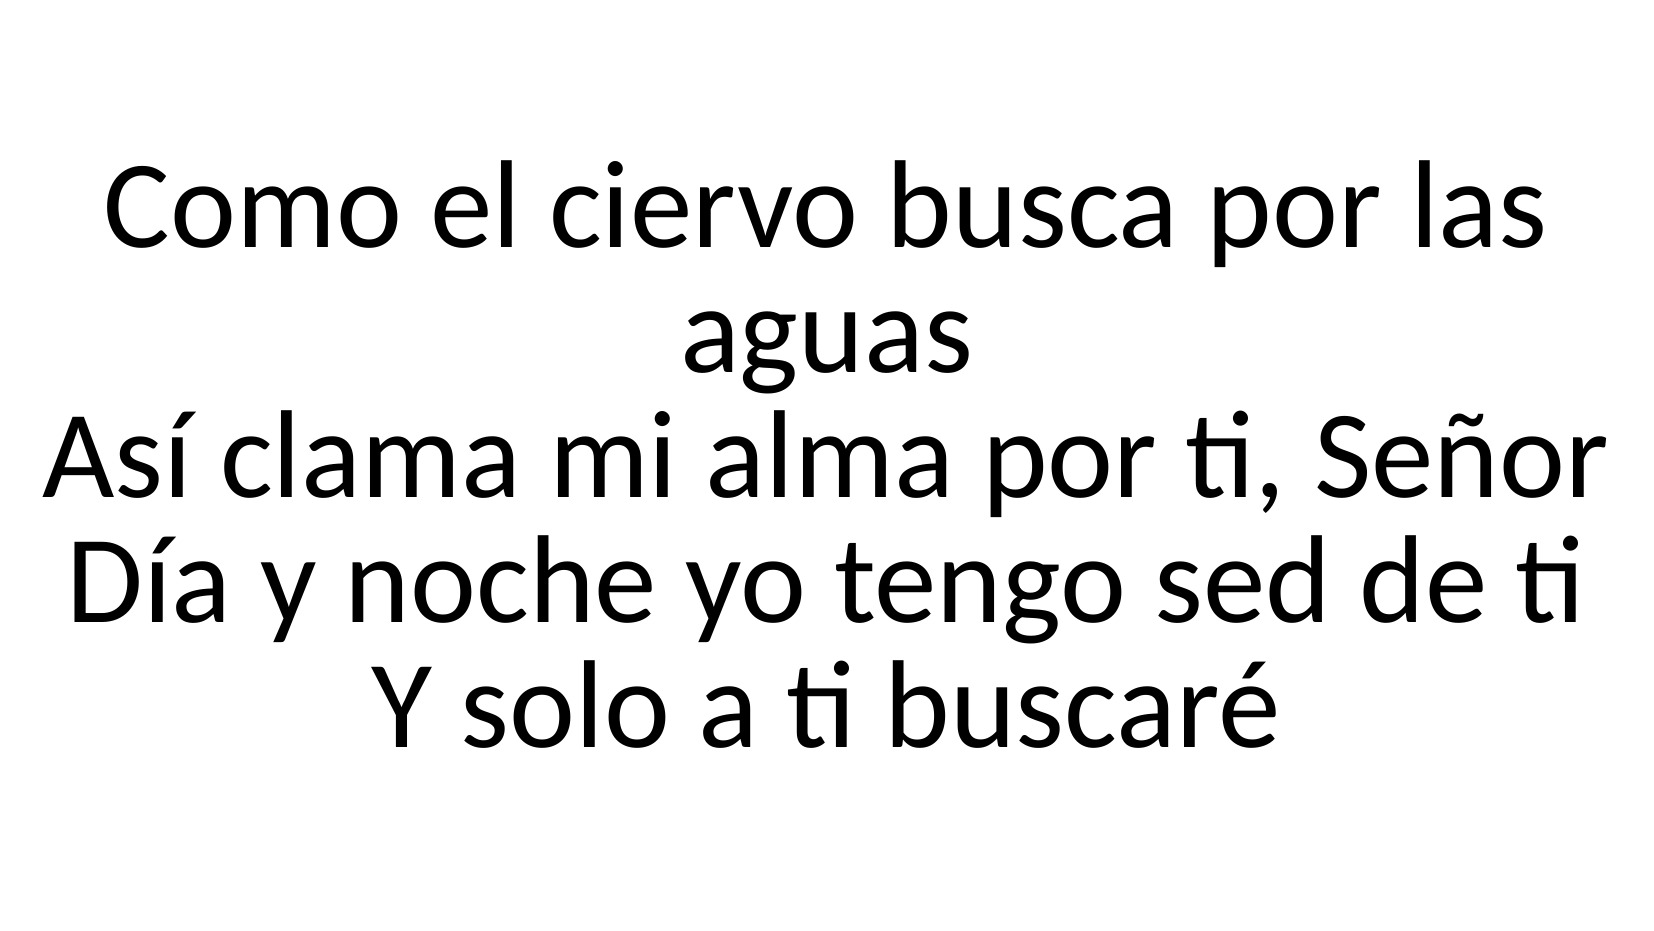

# Como el ciervo busca por las aguas Así clama mi alma por ti, Señor Día y noche yo tengo sed de ti Y solo a ti buscaré